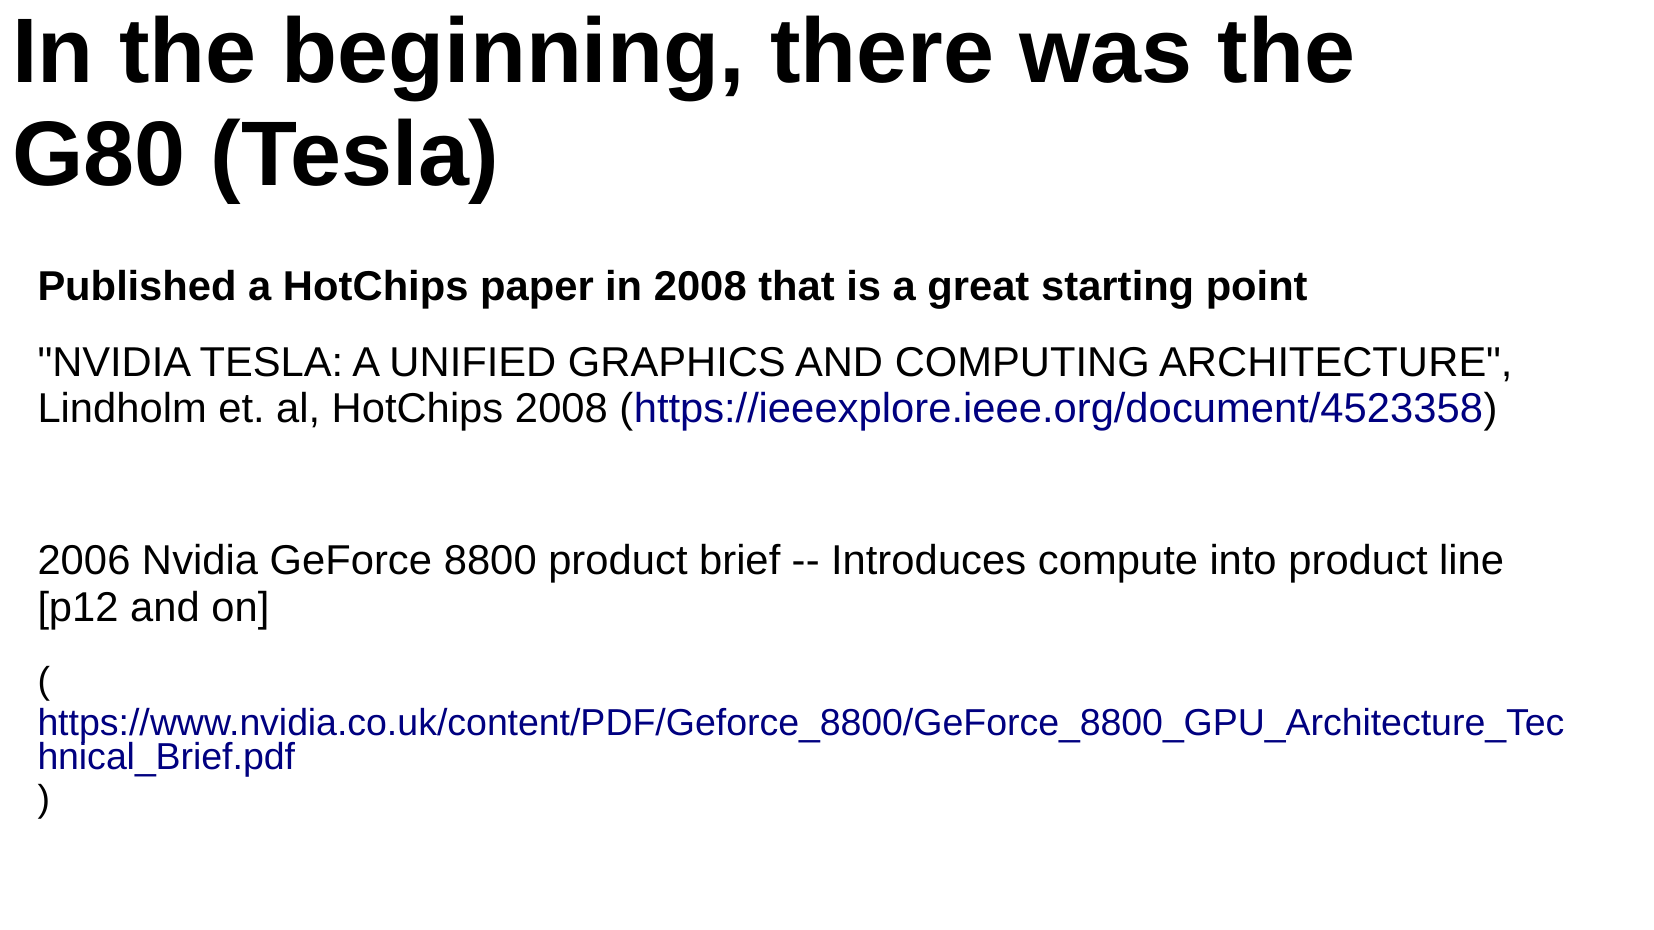

# In the beginning, there was the G80 (Tesla)
Published a HotChips paper in 2008 that is a great starting point
"NVIDIA TESLA: A UNIFIED GRAPHICS AND COMPUTING ARCHITECTURE", Lindholm et. al, HotChips 2008 (https://ieeexplore.ieee.org/document/4523358)
2006 Nvidia GeForce 8800 product brief -- Introduces compute into product line [p12 and on]
(https://www.nvidia.co.uk/content/PDF/Geforce_8800/GeForce_8800_GPU_Architecture_Technical_Brief.pdf)